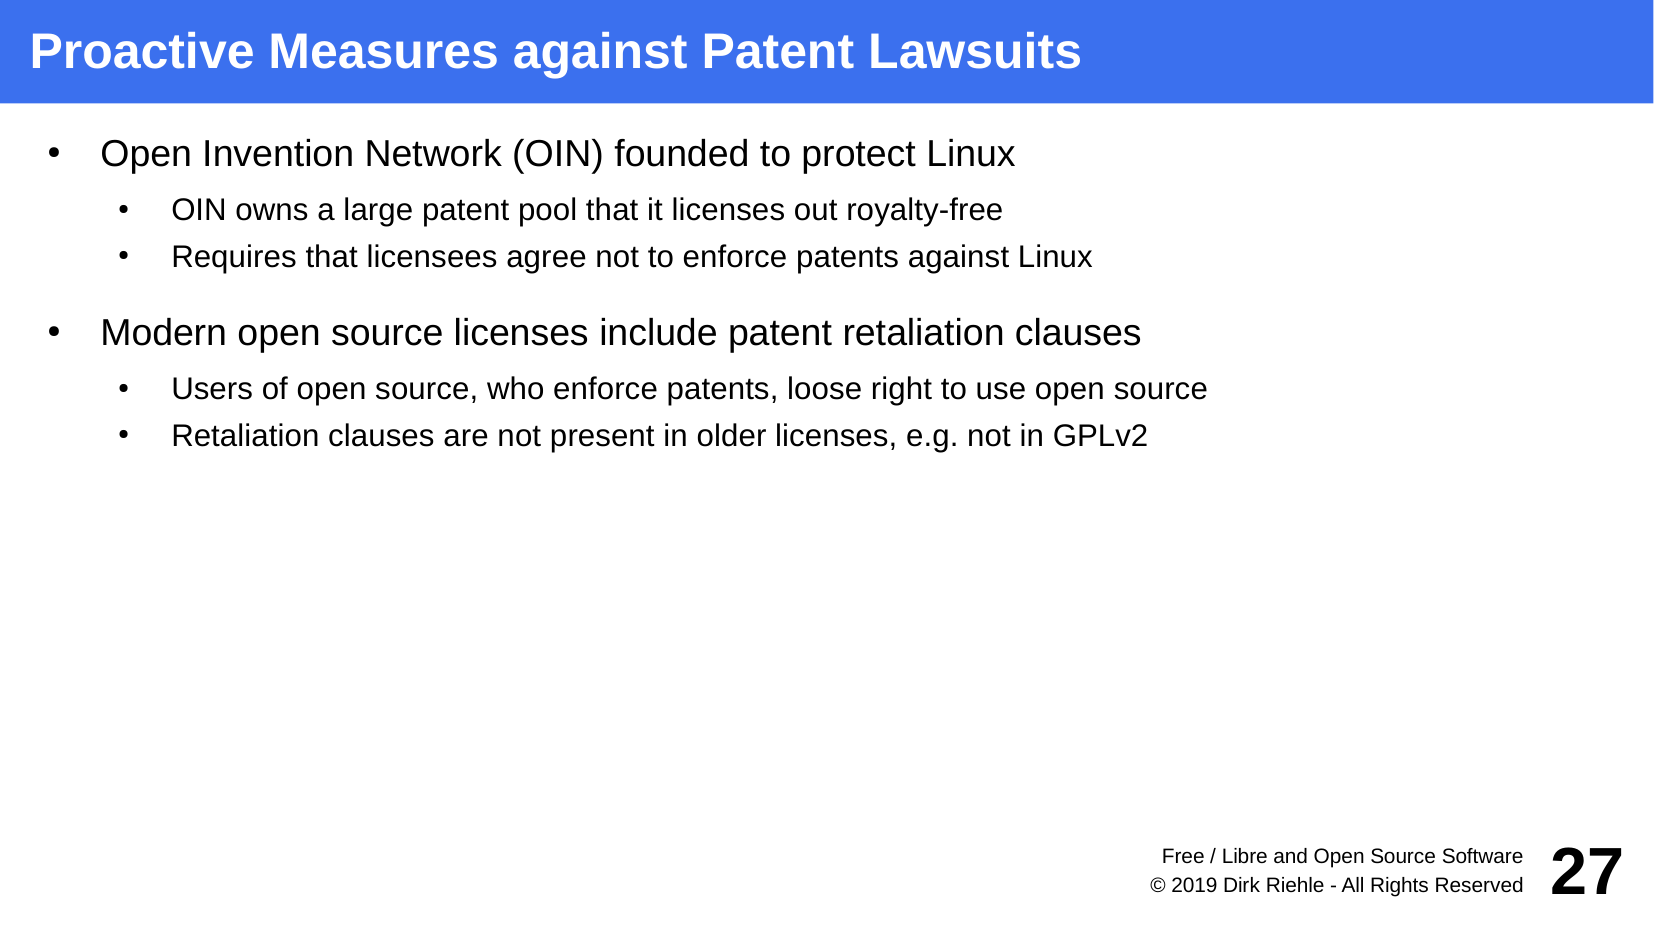

# Proactive Measures against Patent Lawsuits
Open Invention Network (OIN) founded to protect Linux
OIN owns a large patent pool that it licenses out royalty-free
Requires that licensees agree not to enforce patents against Linux
Modern open source licenses include patent retaliation clauses
Users of open source, who enforce patents, loose right to use open source
Retaliation clauses are not present in older licenses, e.g. not in GPLv2
Free / Libre and Open Source Software
27
© 2019 Dirk Riehle - All Rights Reserved